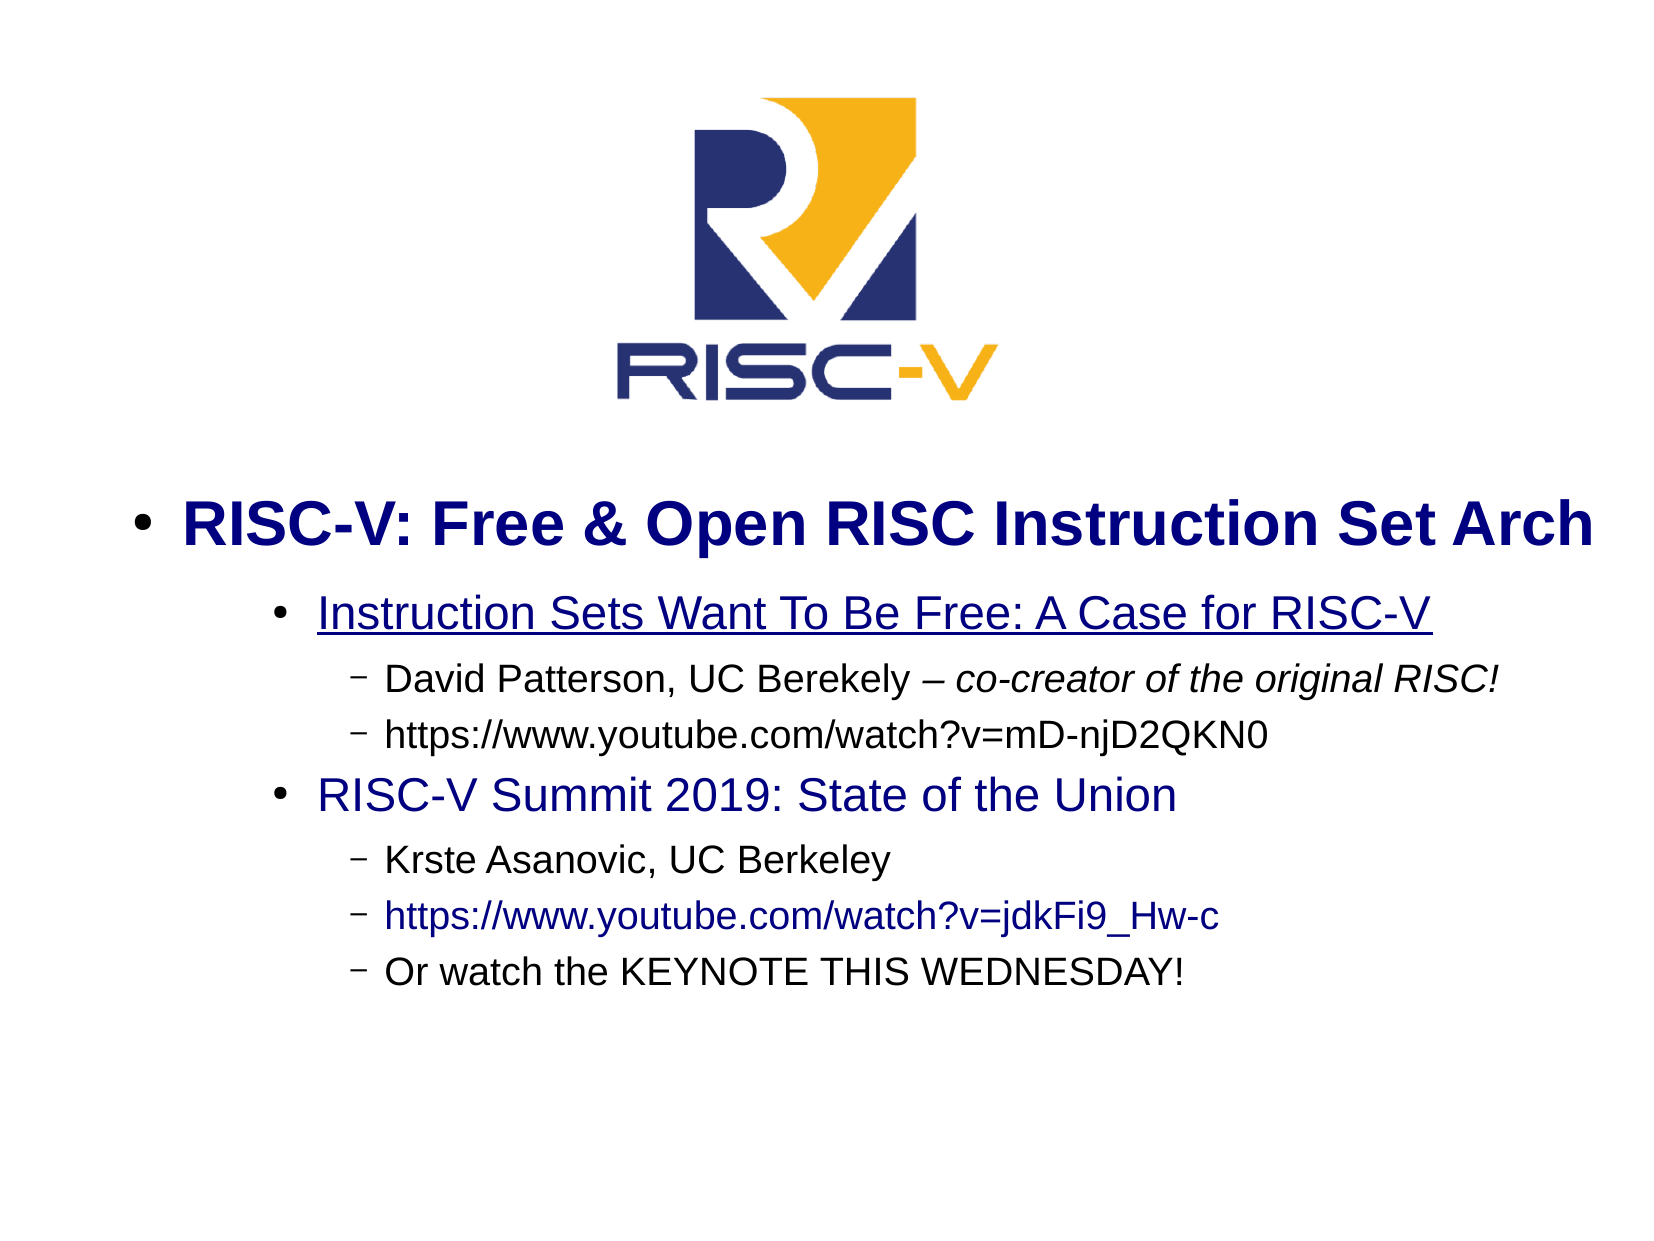

# RISC-V: Free & Open RISC Instruction Set Arch
Instruction Sets Want To Be Free: A Case for RISC-V
David Patterson, UC Berekely – co-creator of the original RISC!
https://www.youtube.com/watch?v=mD-njD2QKN0
RISC-V Summit 2019: State of the Union
Krste Asanovic, UC Berkeley
https://www.youtube.com/watch?v=jdkFi9_Hw-c
Or watch the KEYNOTE THIS WEDNESDAY!